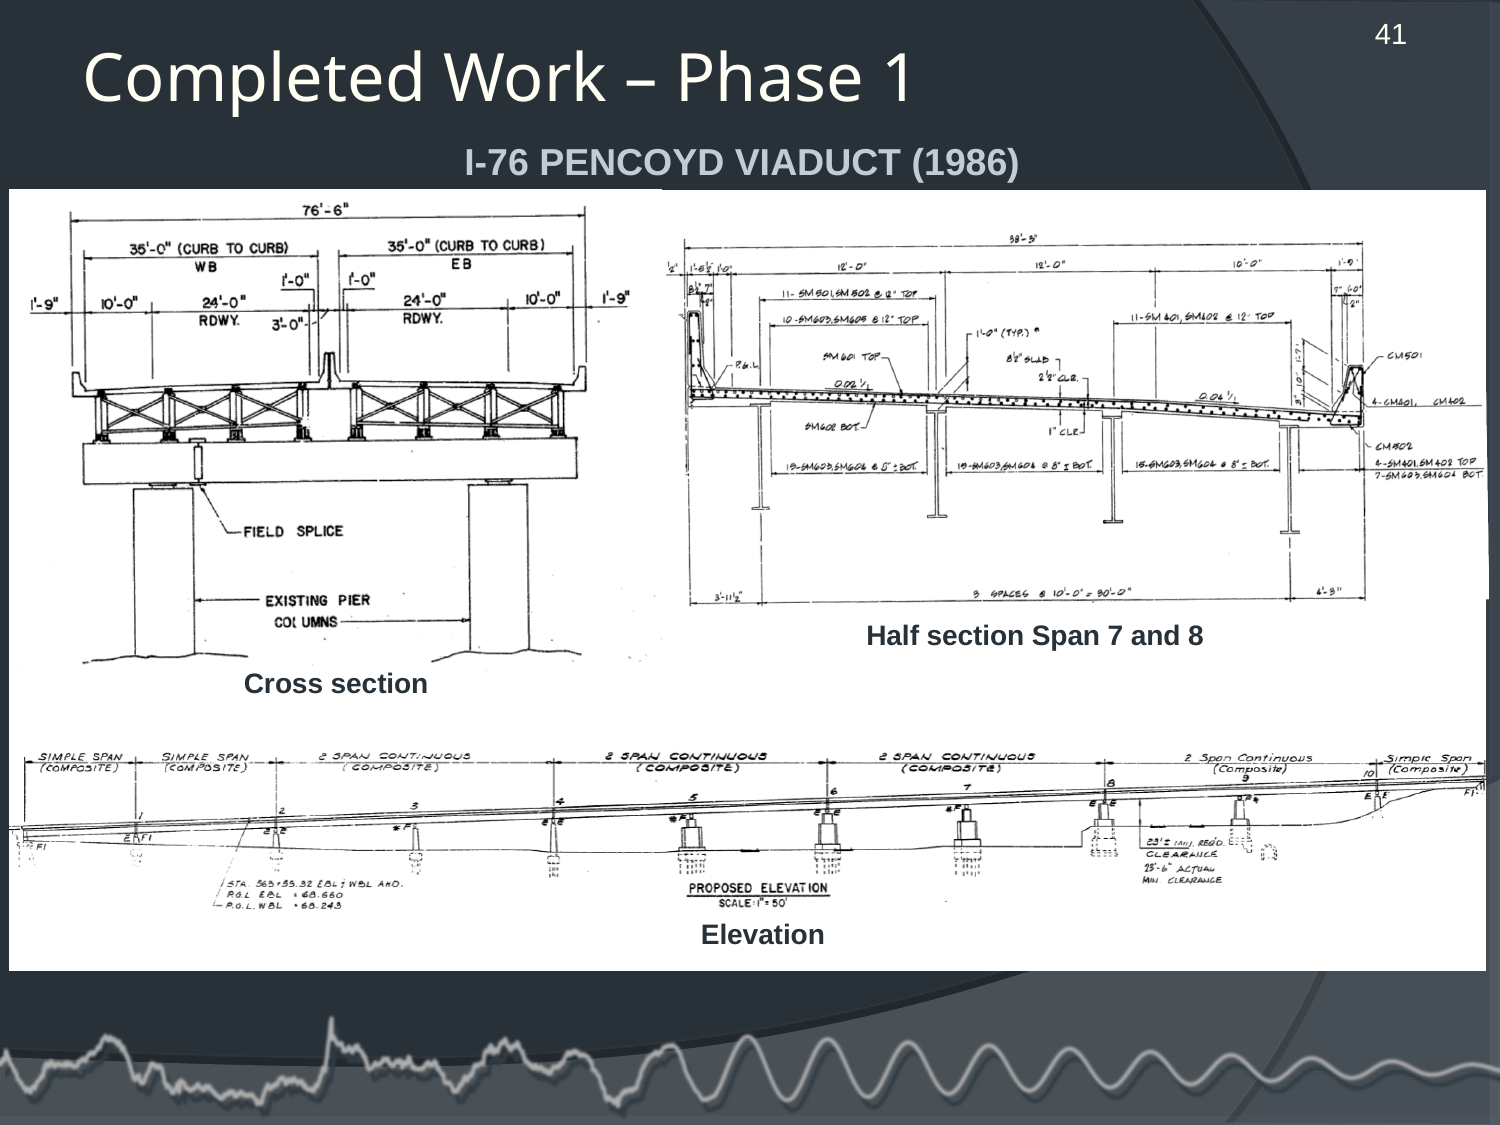

# Completed Work – Phase 1
I-76 PENCOYD VIADUCT (1986)
Half section Span 7 and 8
Cross section
Elevation